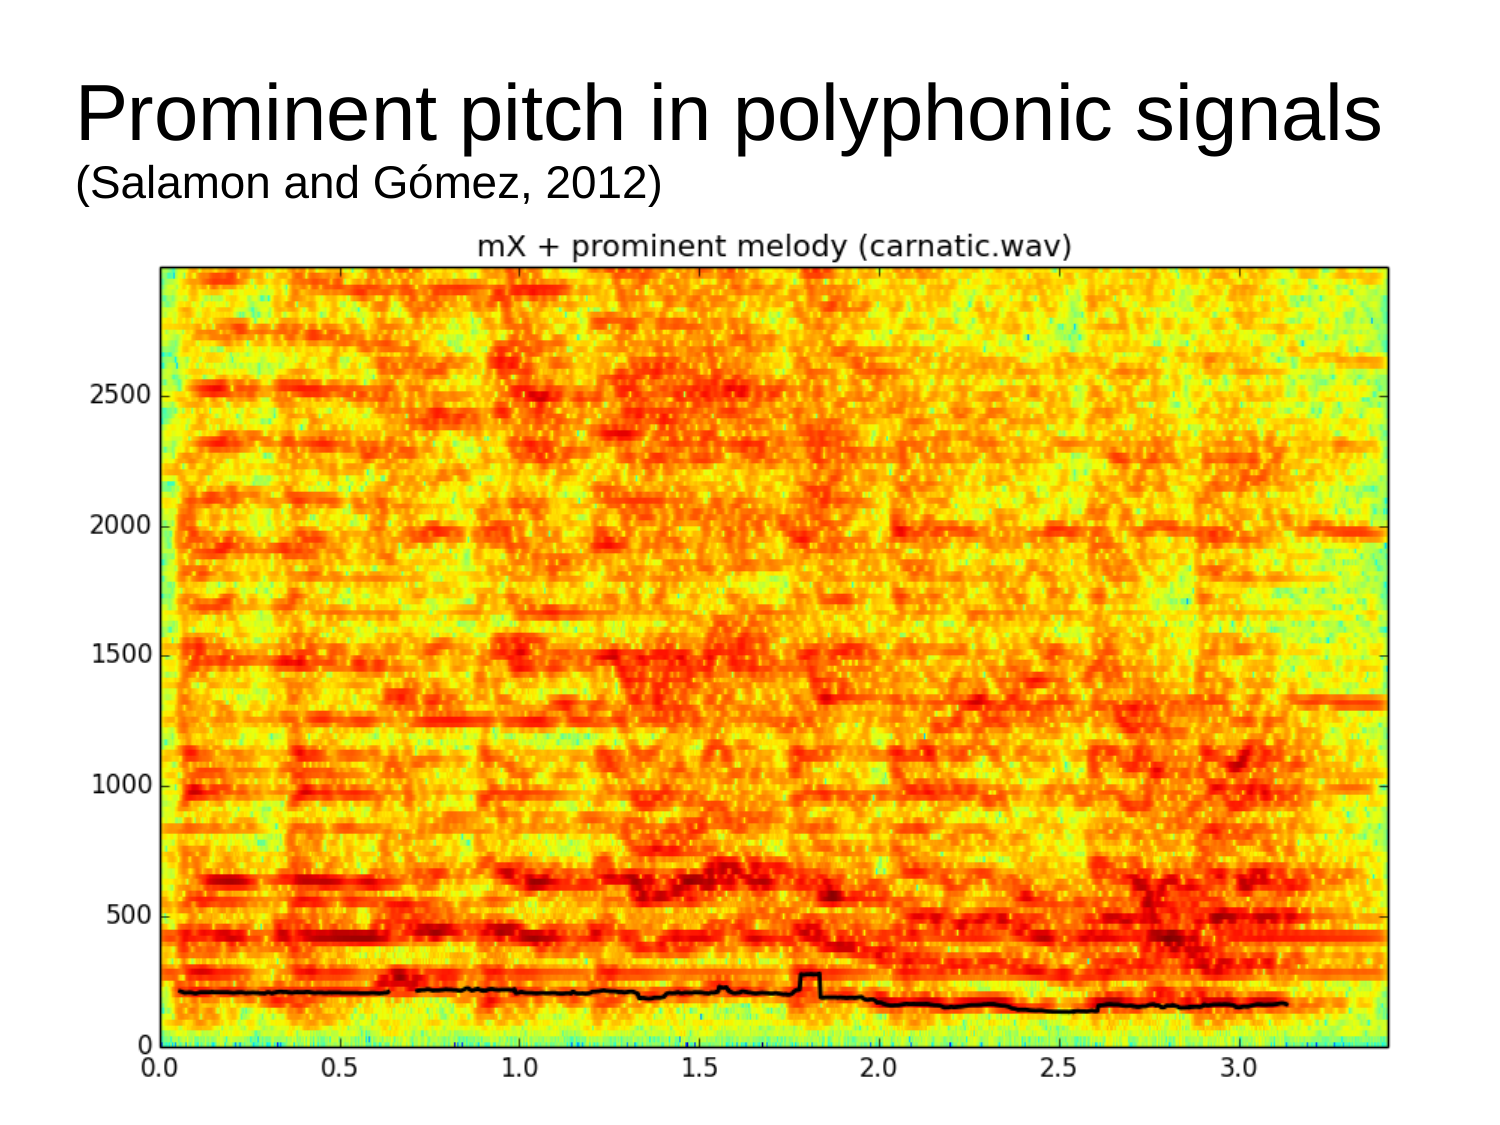

# Prominent pitch in polyphonic signals (Salamon and Gómez, 2012)